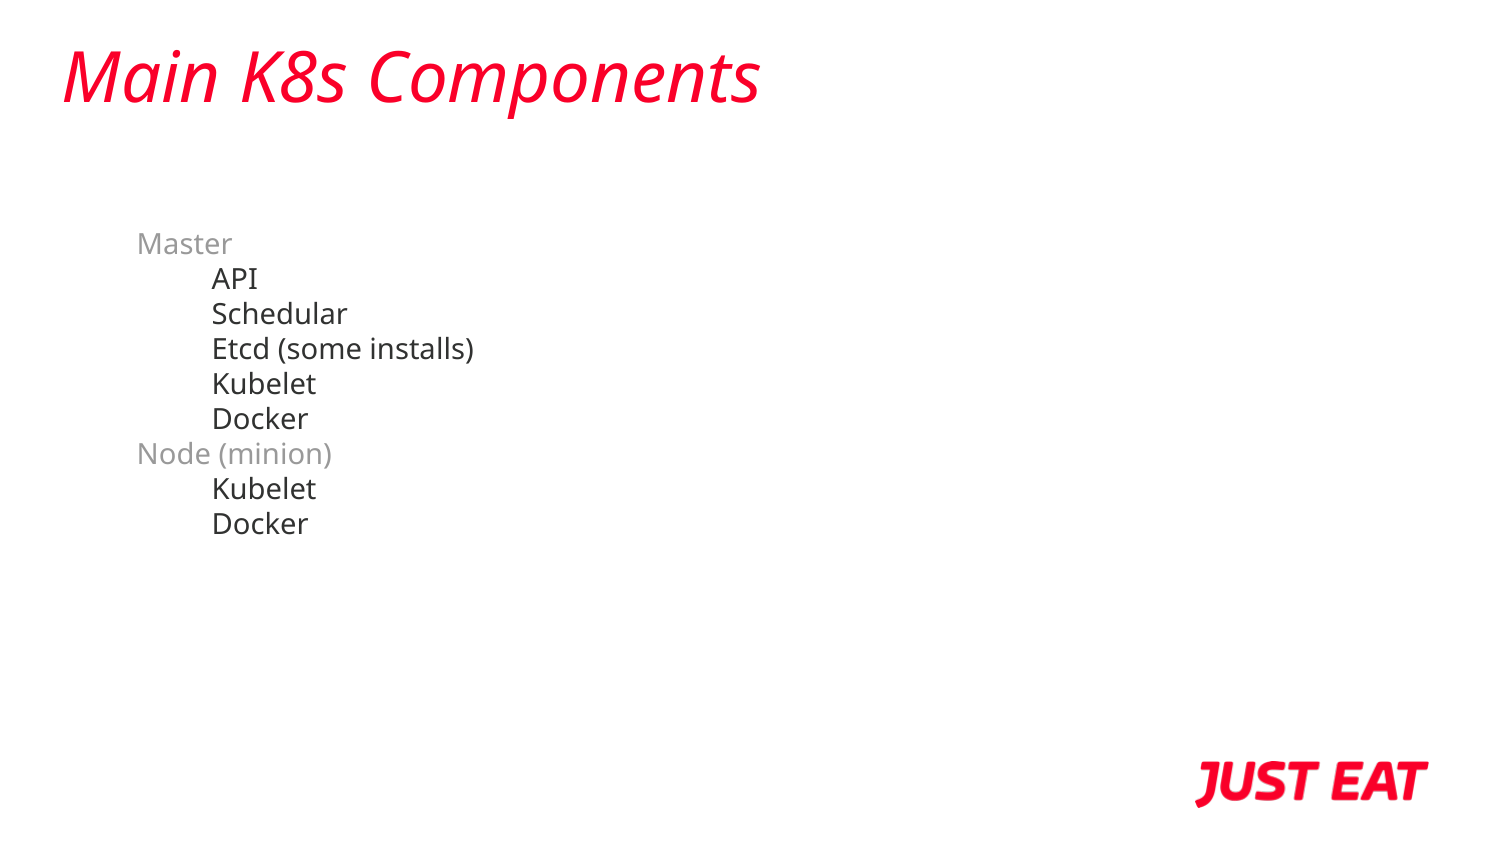

Main K8s Components
# Master
API
Schedular
Etcd (some installs)
Kubelet
Docker
Node (minion)
Kubelet
Docker